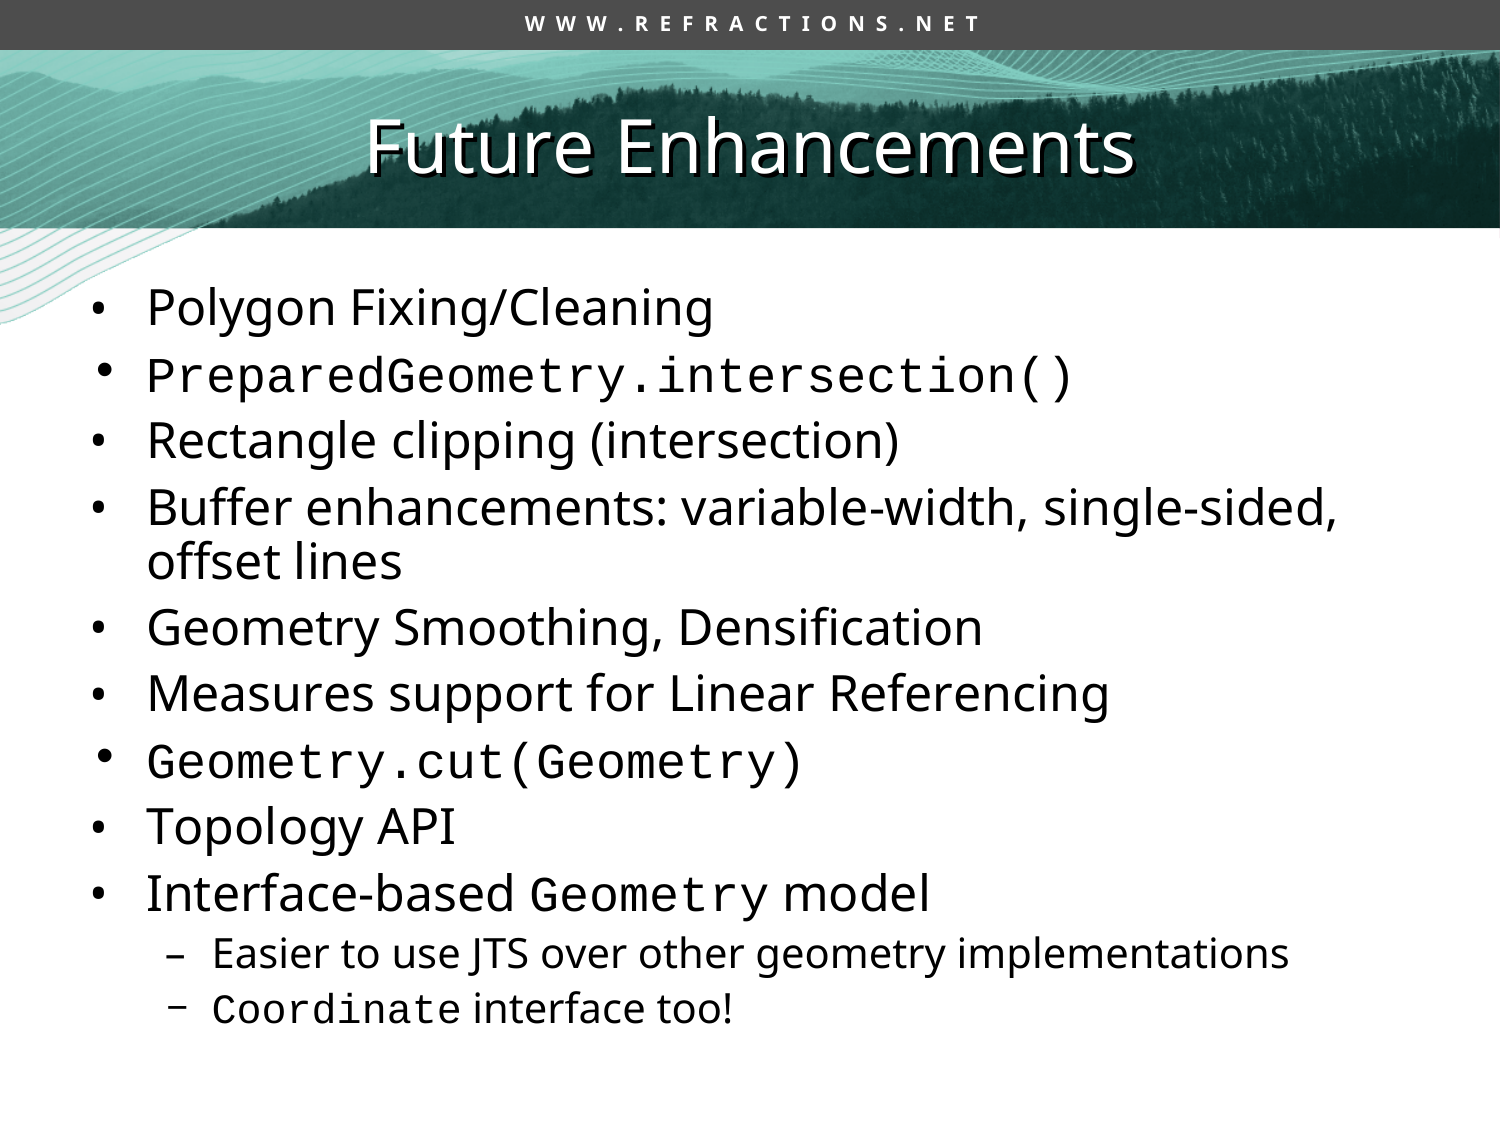

# Future Enhancements
Polygon Fixing/Cleaning
PreparedGeometry.intersection()
Rectangle clipping (intersection)
Buffer enhancements: variable-width, single-sided, offset lines
Geometry Smoothing, Densification
Measures support for Linear Referencing
Geometry.cut(Geometry)
Topology API
Interface-based Geometry model
Easier to use JTS over other geometry implementations
Coordinate interface too!